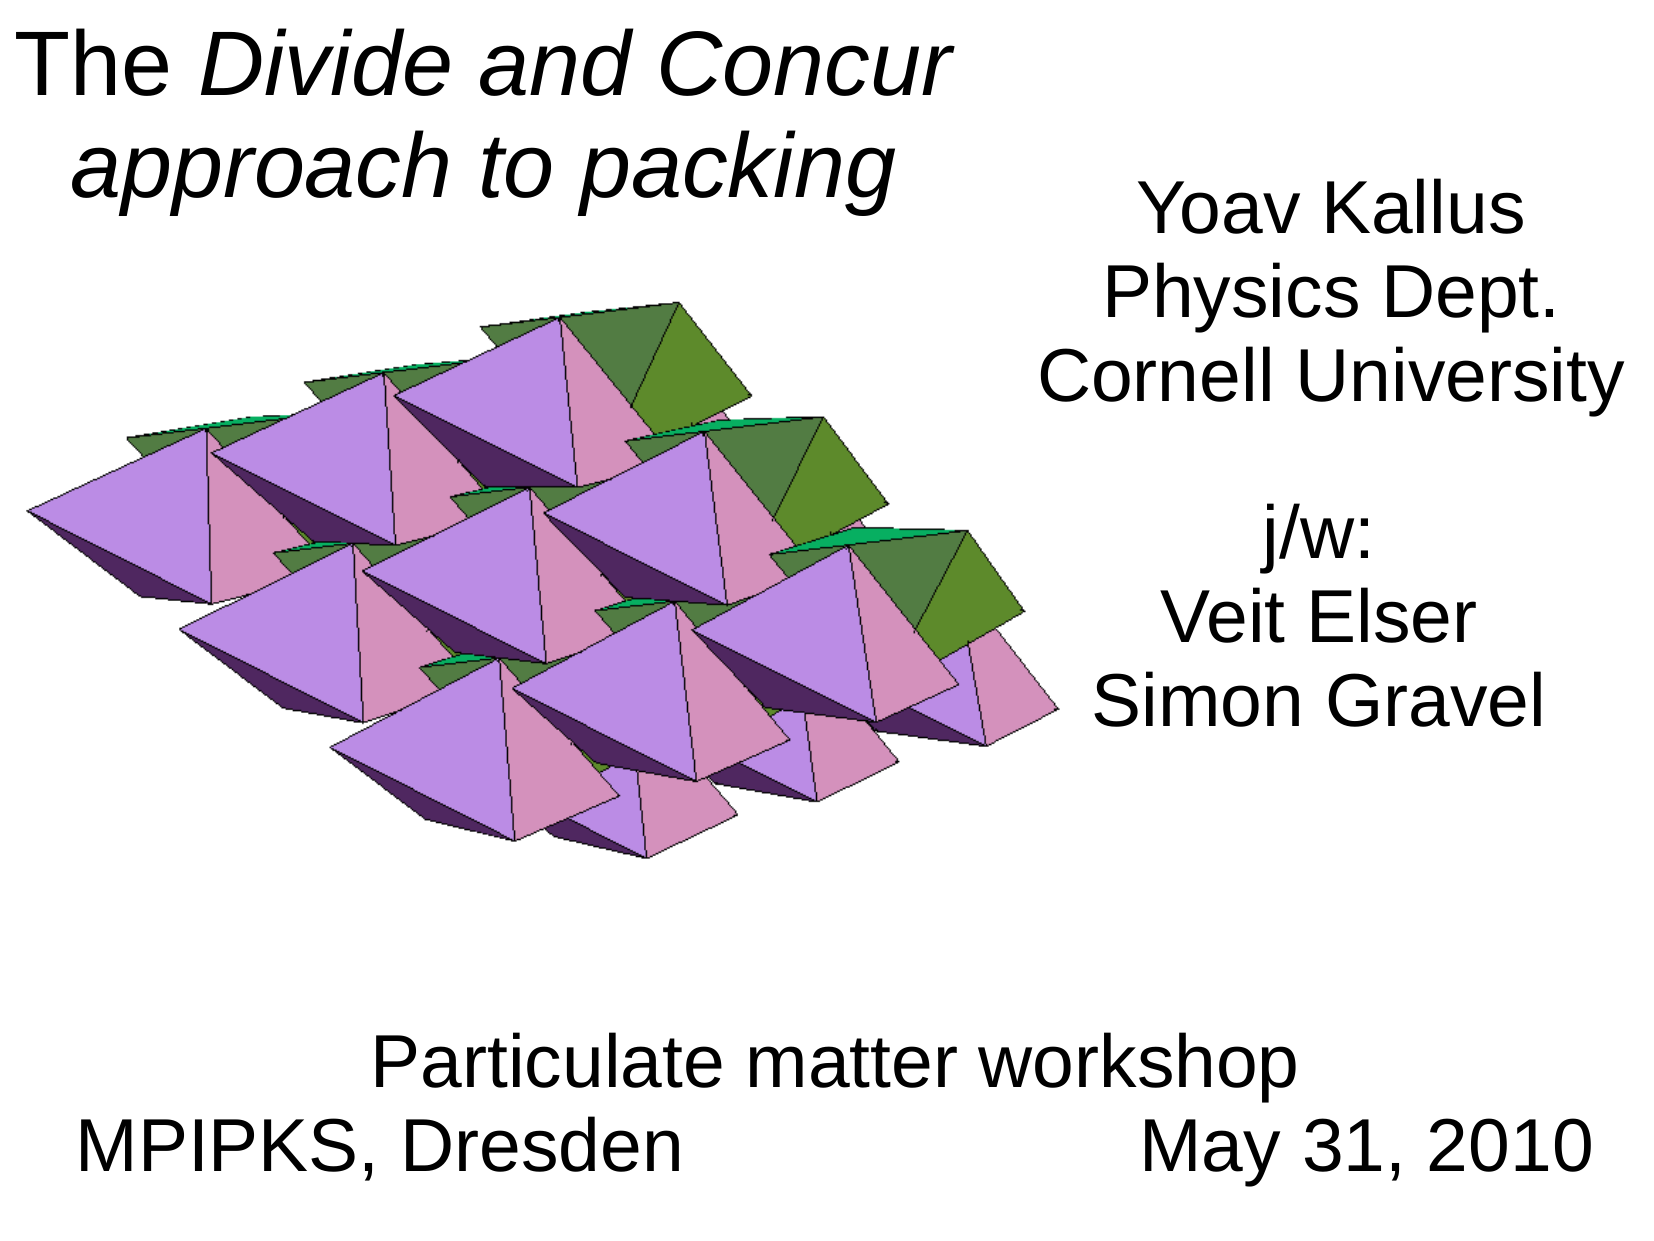

The Divide and Concur
approach to packing
Yoav Kallus
Physics Dept.
Cornell University
j/w:
Veit Elser
Simon Gravel
Particulate matter workshop
MPIPKS, Dresden May 31, 2010